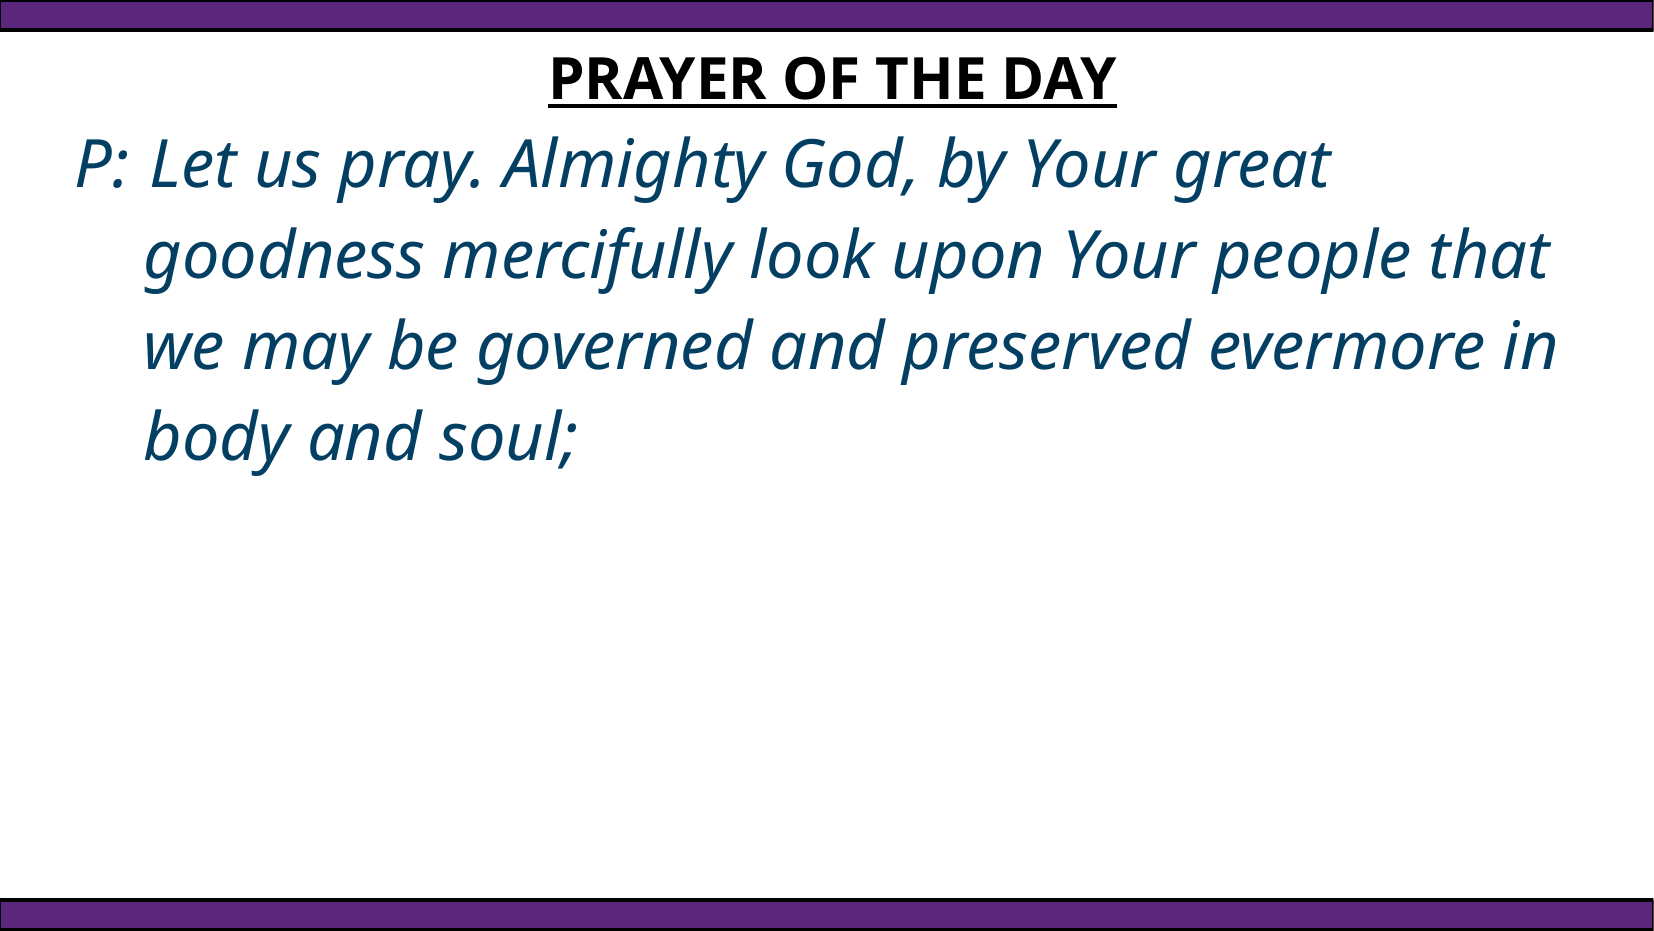

PRAYER OF THE DAY
P:	Let us pray. Almighty God, by Your great
 goodness mercifully look upon Your people that
 we may be governed and preserved evermore in
 body and soul;